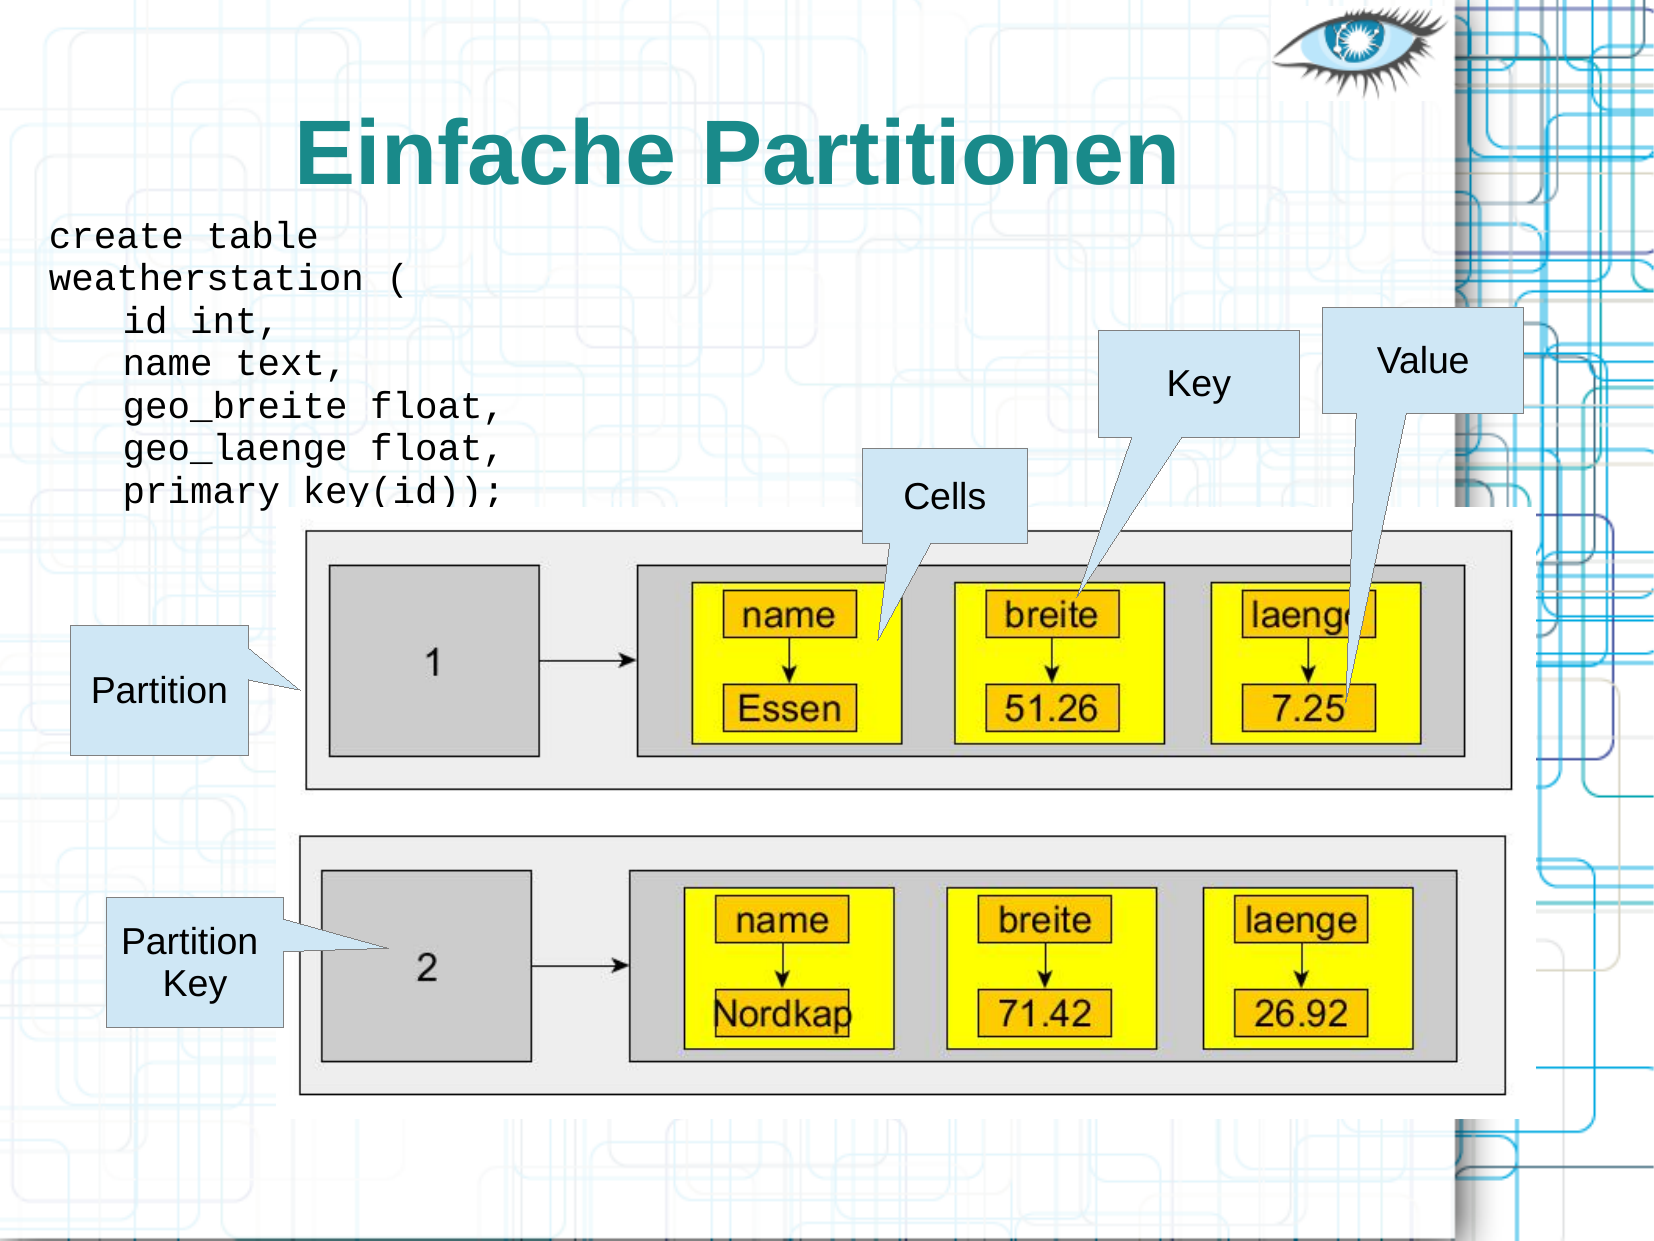

# Einfache Partitionen
create table weatherstation (
	id int,
	name text,
	geo_breite float,
	geo_laenge float,
	primary key(id));
Value
Key
Cells
Partition
Partition
Key